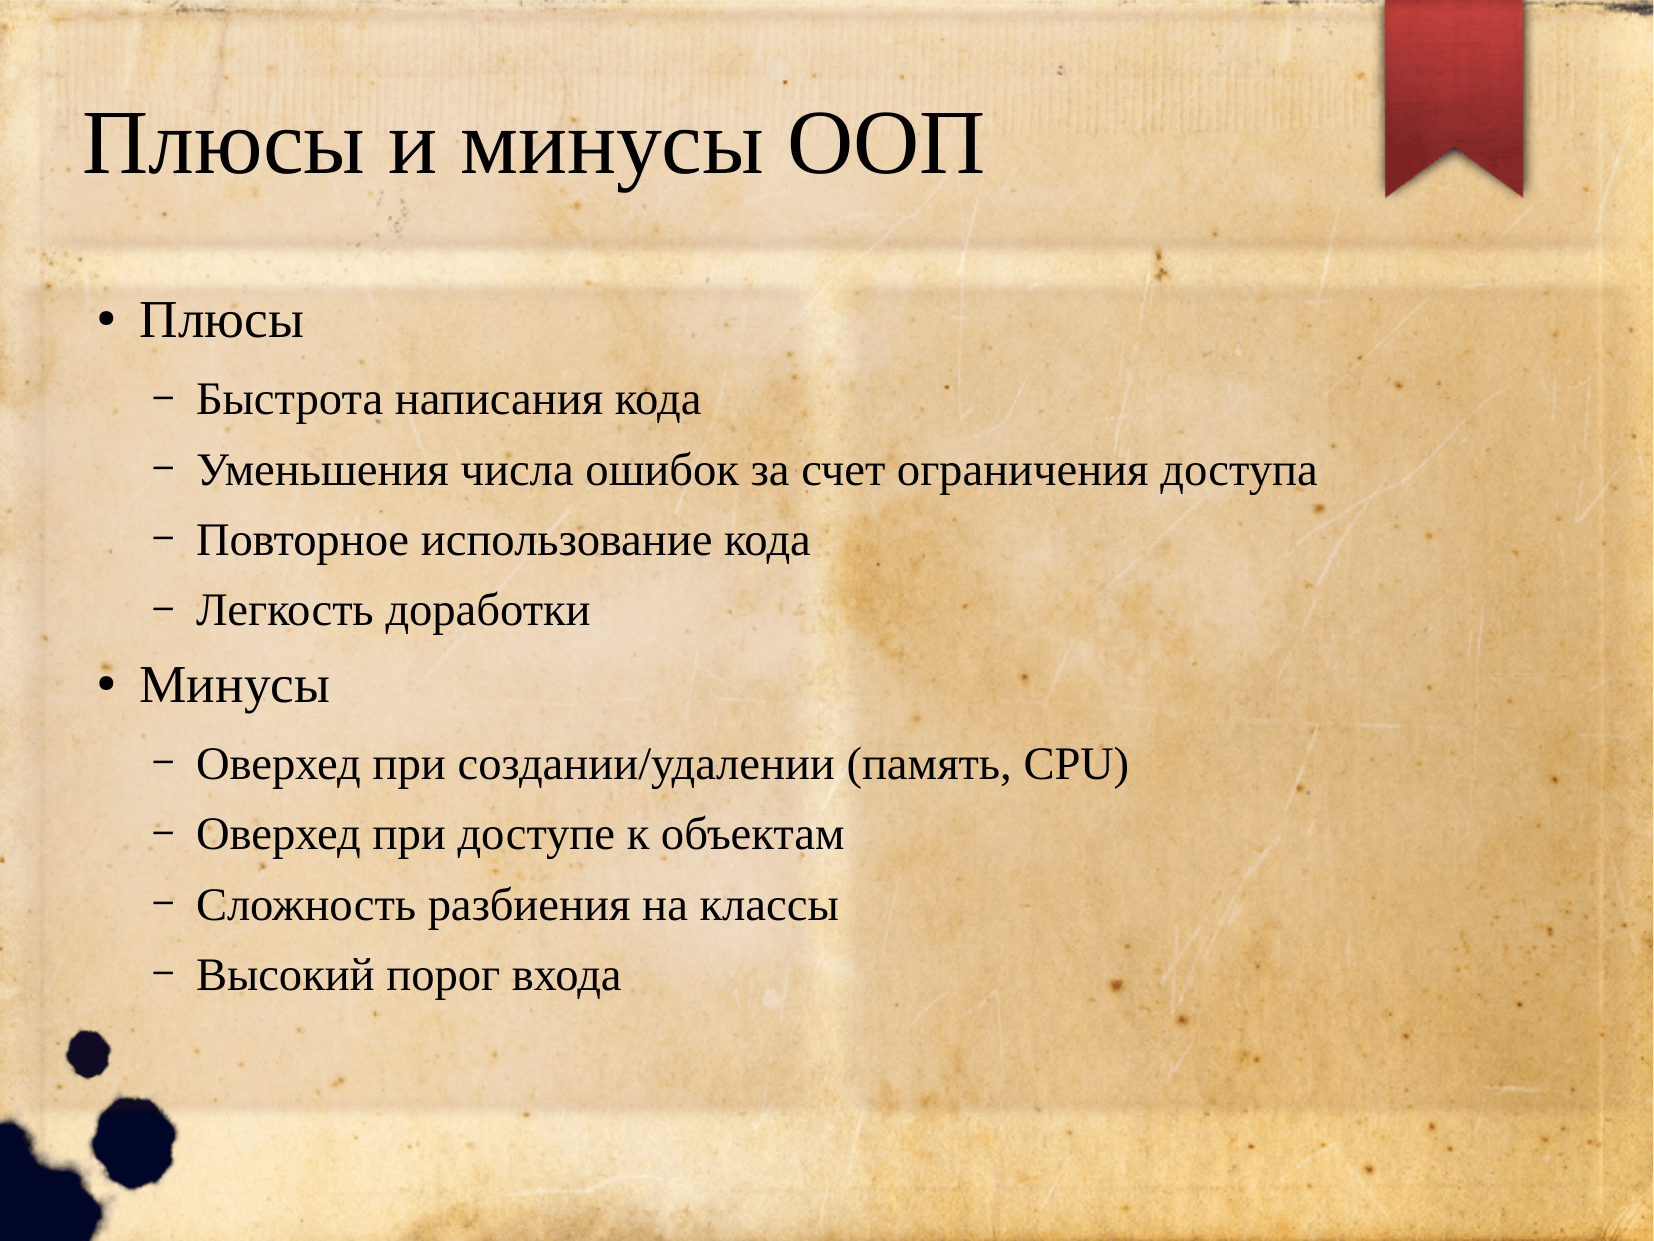

# Плюсы и минусы ООП
Плюсы
Быстрота написания кода
Уменьшения числа ошибок за счет ограничения доступа
Повторное использование кода
Легкость доработки
Минусы
Оверхед при создании/удалении (память, CPU)
Оверхед при доступе к объектам
Сложность разбиения на классы
Высокий порог входа